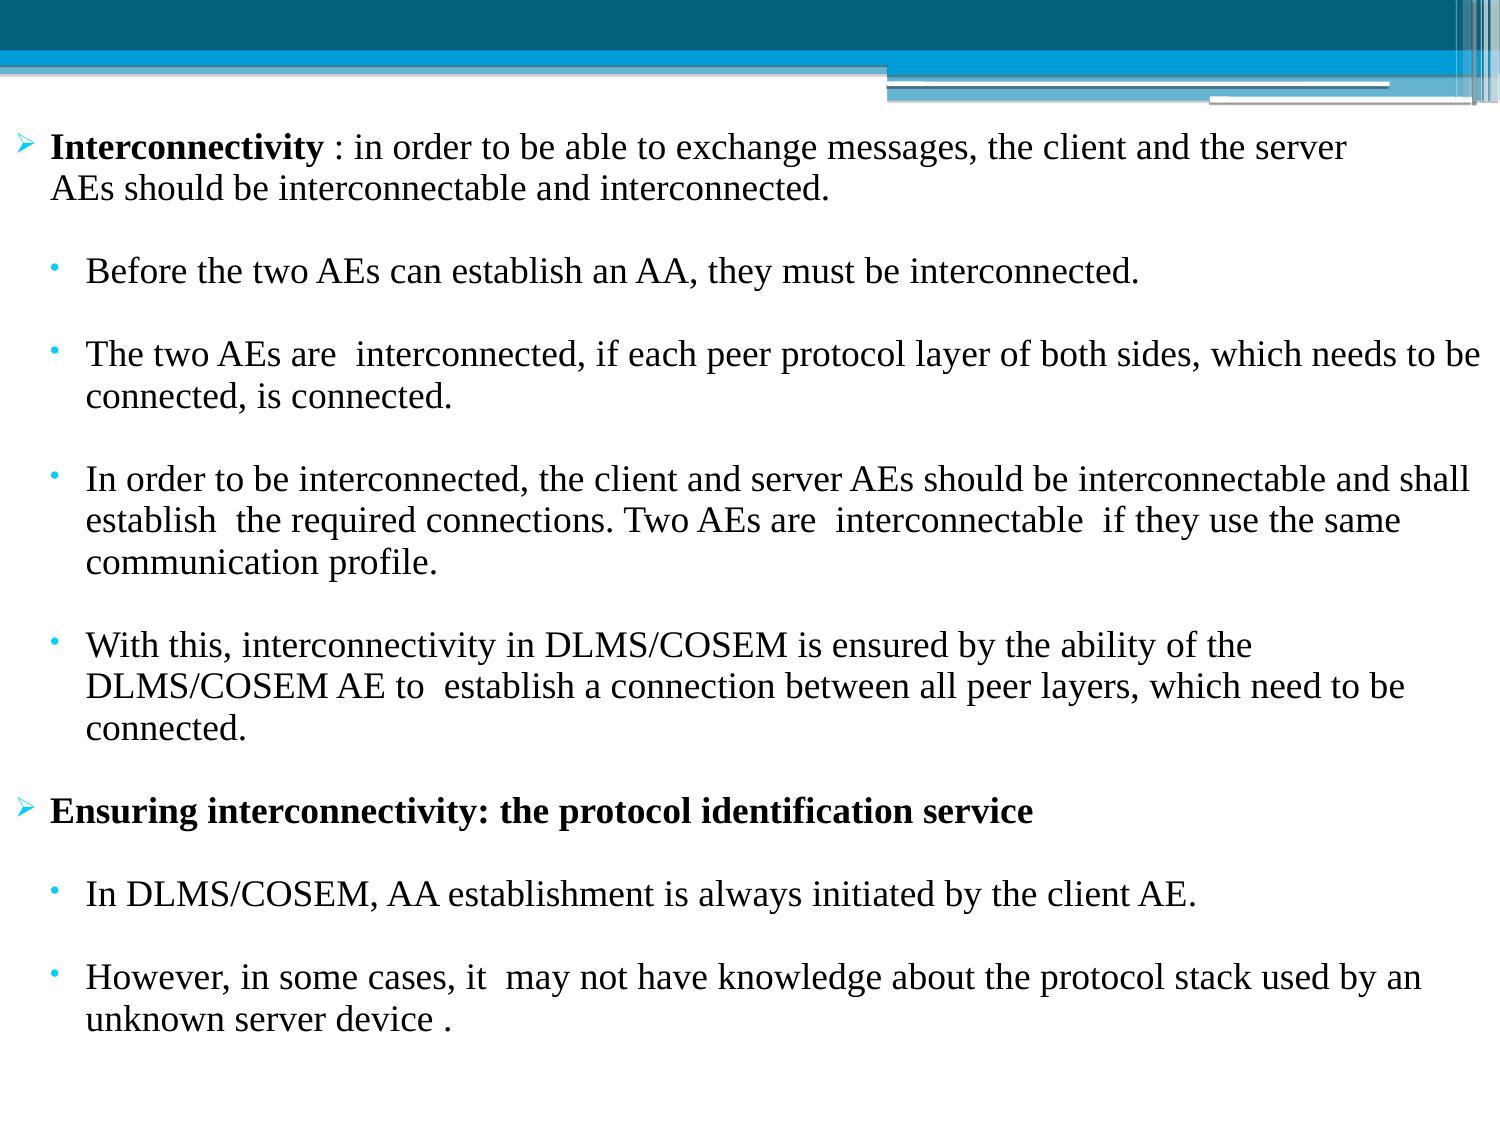

Interconnectivity : in order to be able to exchange messages, the client and the server
AEs should be interconnectable and interconnected.
Before the two AEs can establish an AA, they must be interconnected.
The two AEs are interconnected, if each peer protocol layer of both sides, which needs to be connected, is connected.
In order to be interconnected, the client and server AEs should be interconnectable and shall establish the required connections. Two AEs are interconnectable if they use the same communication profile.
With this, interconnectivity in DLMS/COSEM is ensured by the ability of the DLMS/COSEM AE to establish a connection between all peer layers, which need to be connected.
Ensuring interconnectivity: the protocol identification service
In DLMS/COSEM, AA establishment is always initiated by the client AE.
However, in some cases, it may not have knowledge about the protocol stack used by an unknown server device .